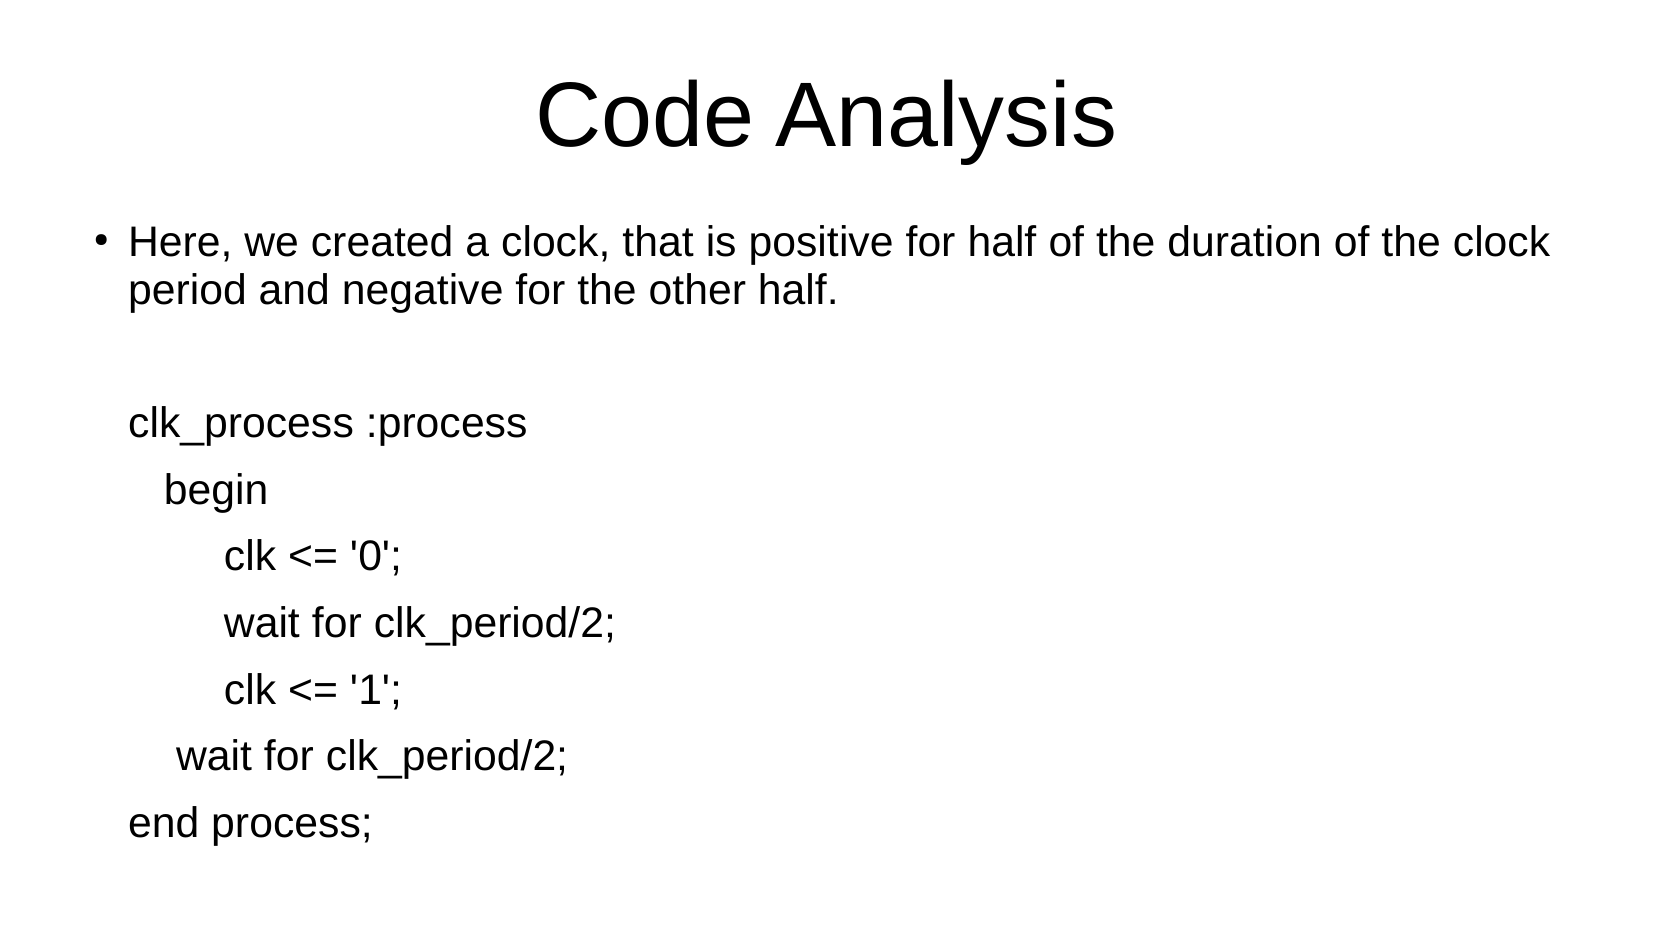

# Code Analysis
Here, we created a clock, that is positive for half of the duration of the clock period and negative for the other half.
clk_process :process
 begin
 	clk <= '0';
 	wait for clk_period/2;
 	clk <= '1';
	wait for clk_period/2;
end process;